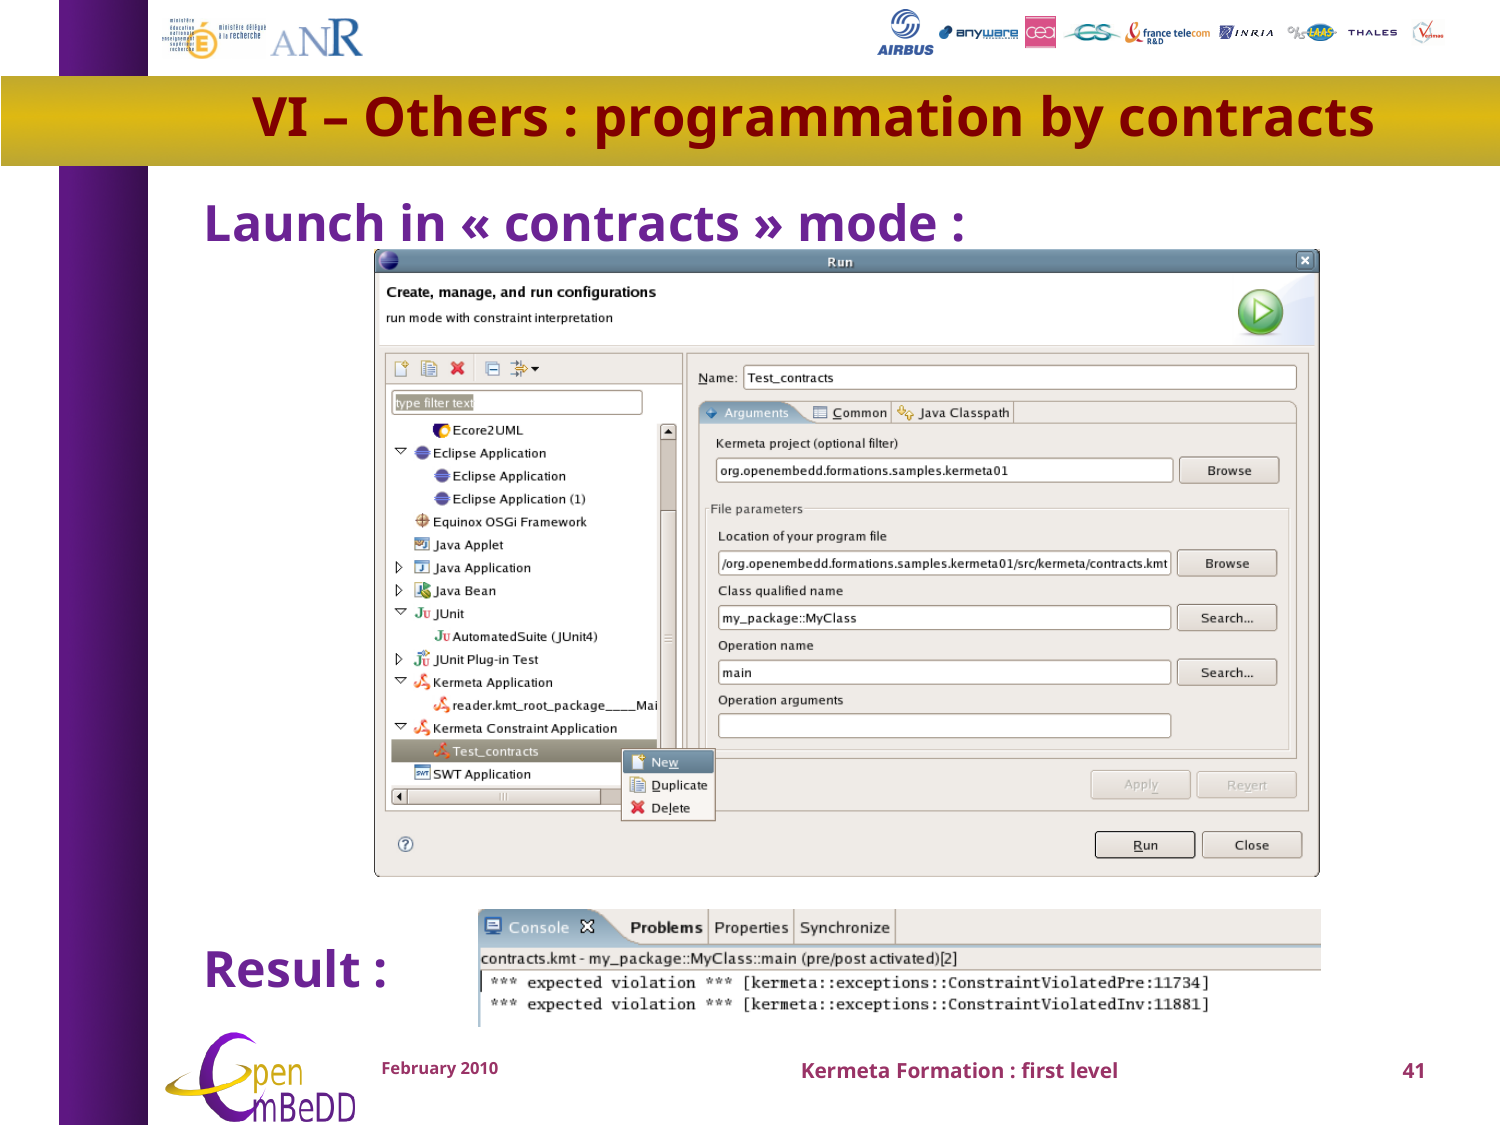

# VI – Others : programmation by contracts
Launch in « contracts » mode :
Result :
Kermeta Formation : first level
February 2010